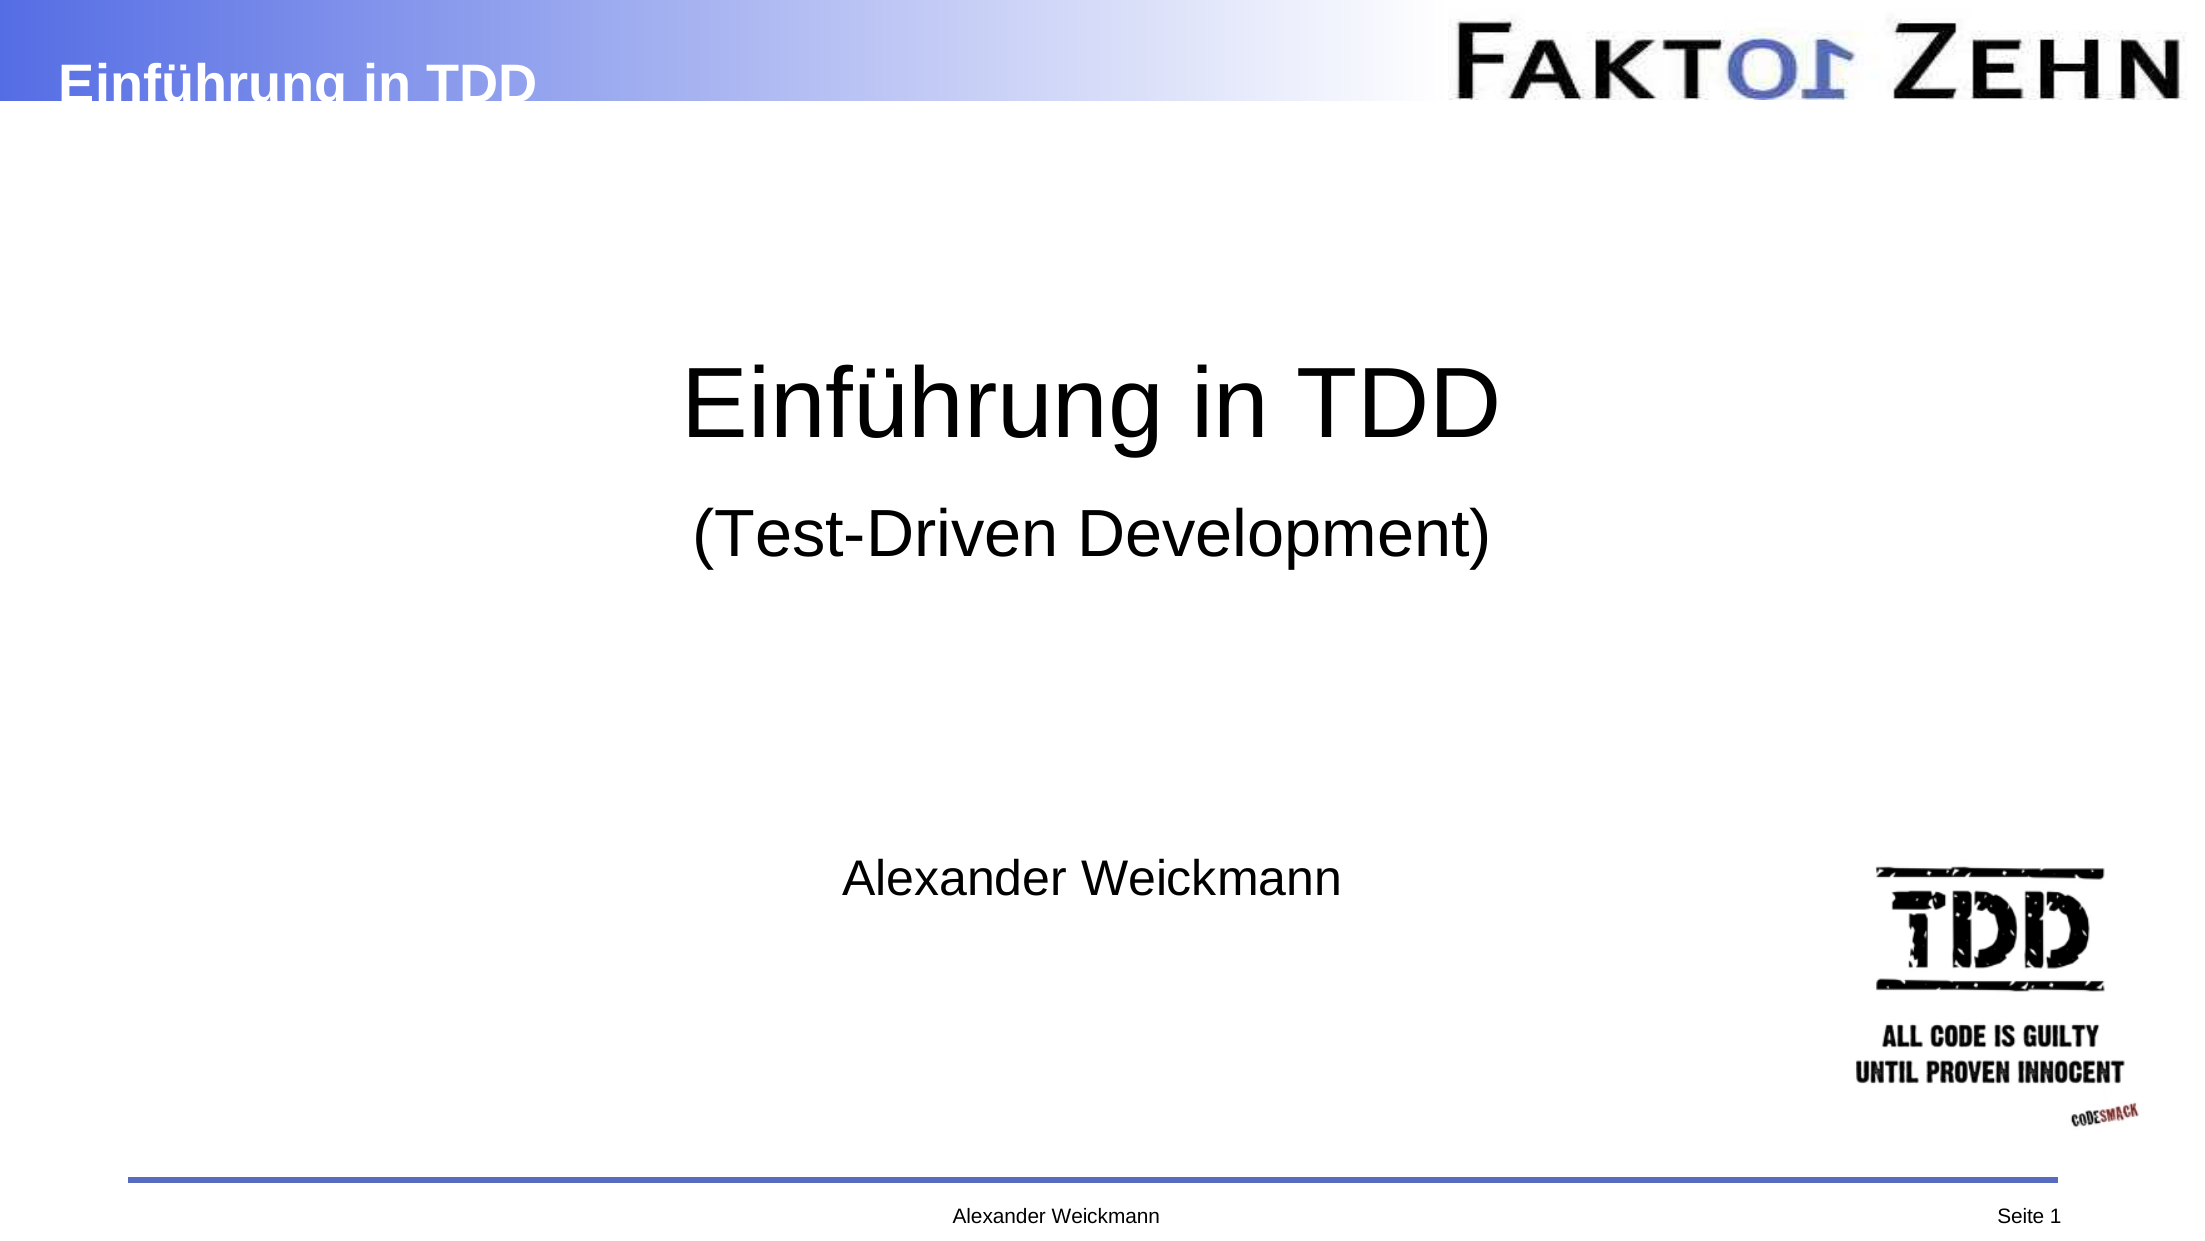

Einführung in TDD
(Test-Driven Development)
Alexander Weickmann